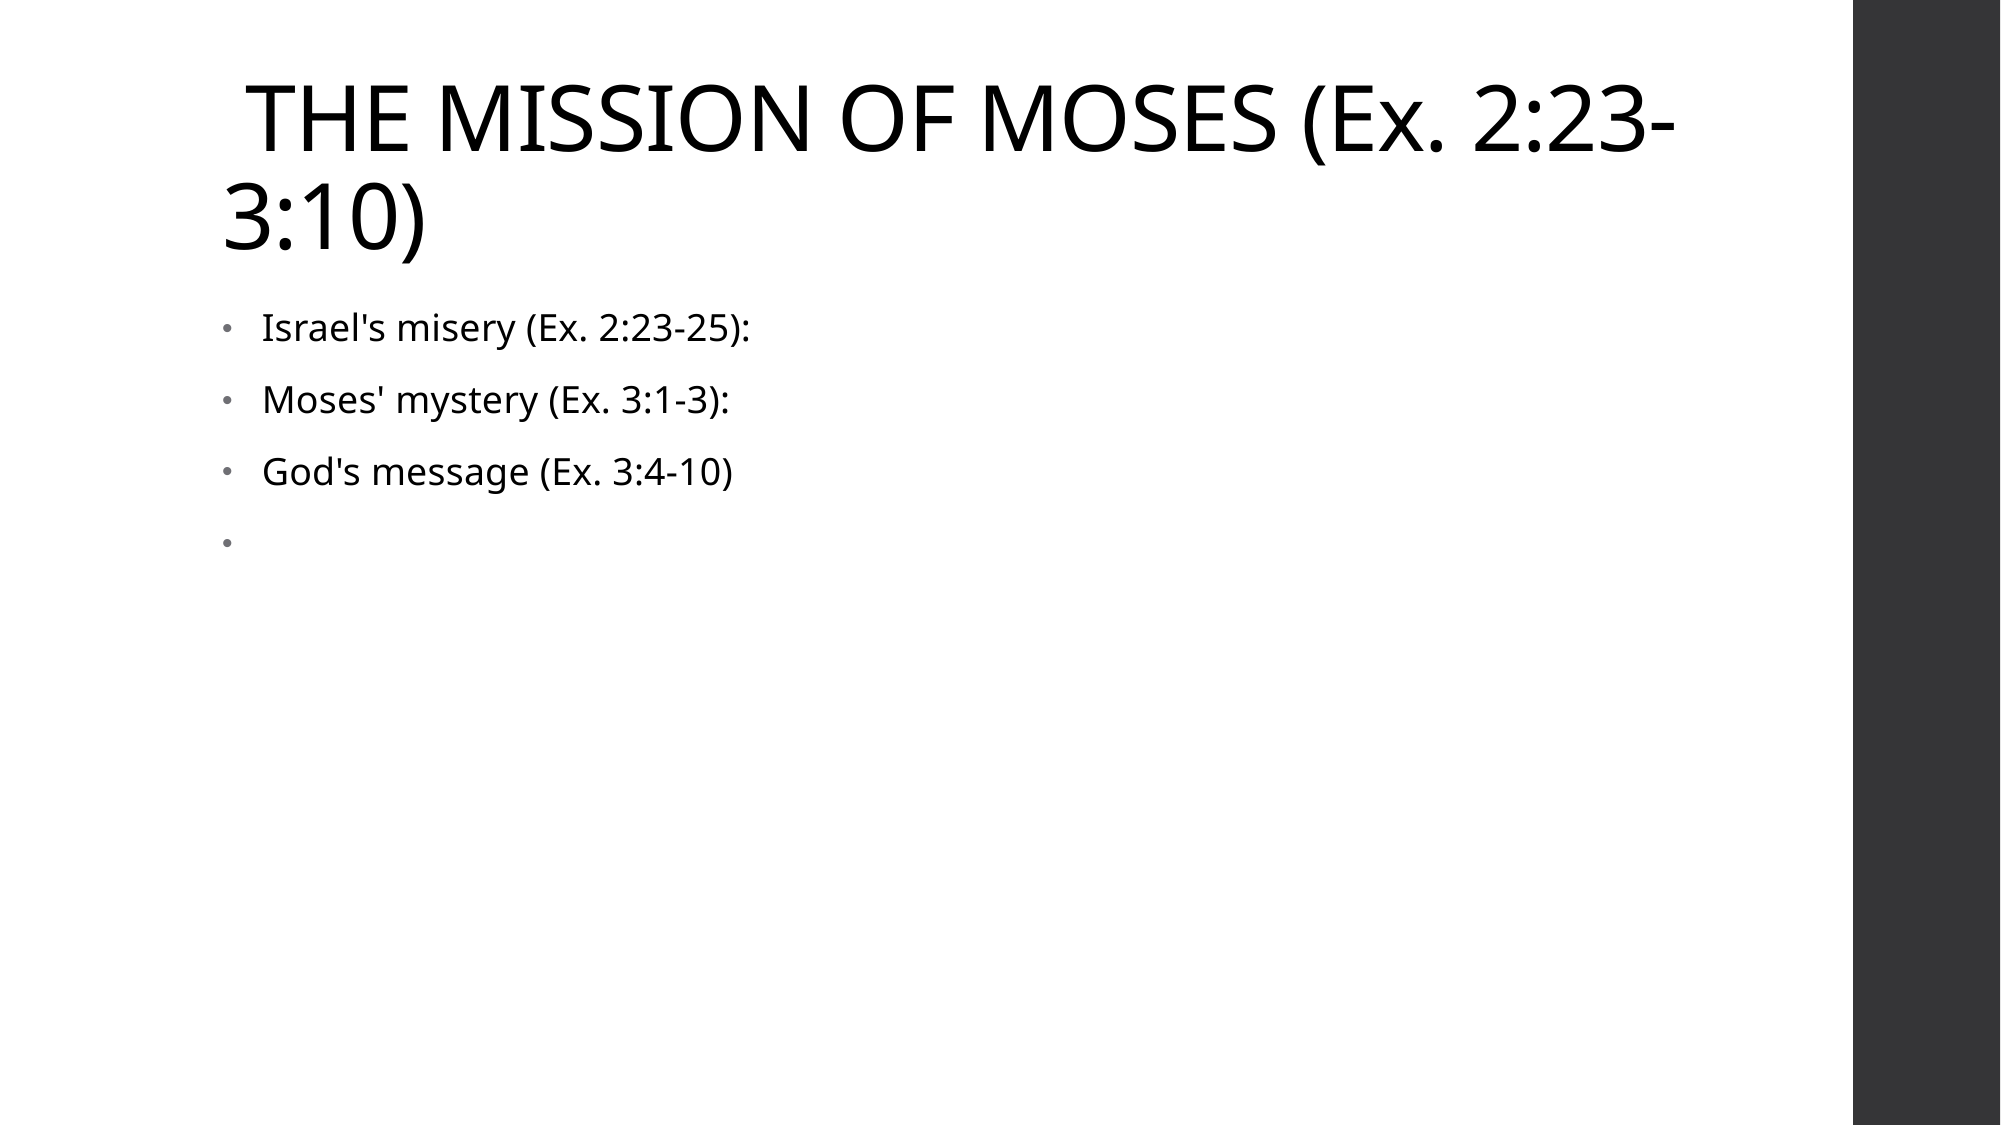

# THE MISSION OF MOSES (Ex. 2:23-3:10)
 Israel's misery (Ex. 2:23-25):
 Moses' mystery (Ex. 3:1-3):
 God's message (Ex. 3:4-10)